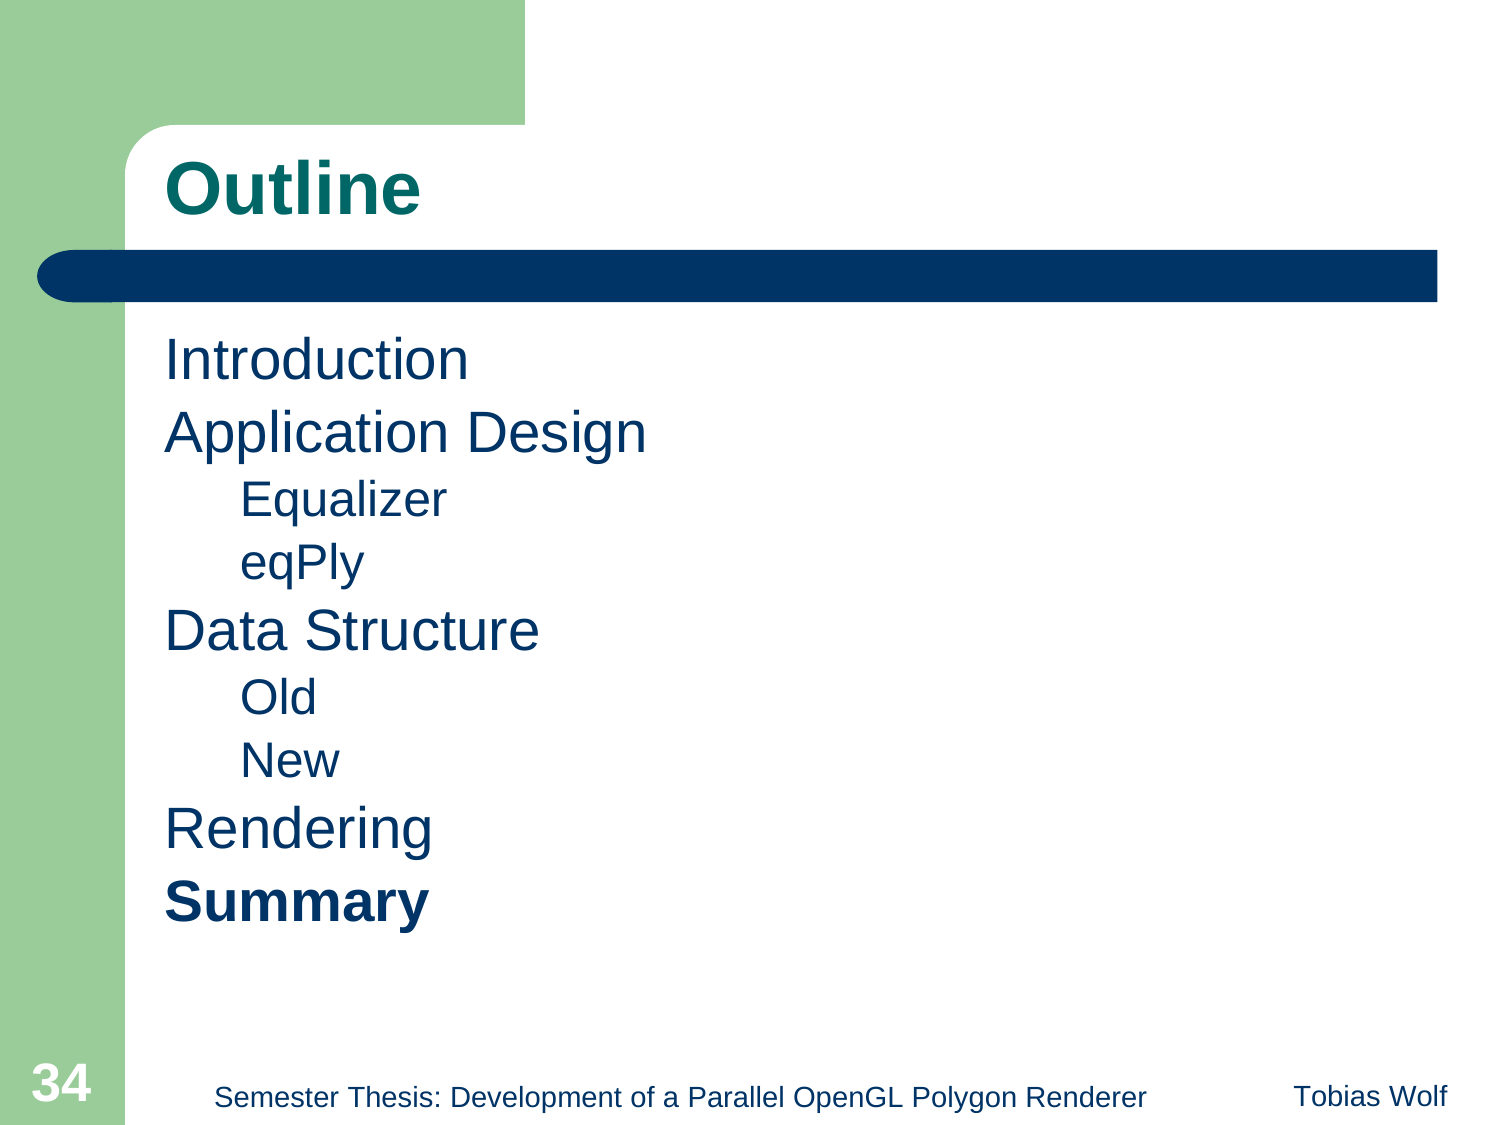

# Outline
Introduction
Application Design
Equalizer
eqPly
Data Structure
Old
New
Rendering
Summary
34
Tobias Wolf
Semester Thesis: Development of a Parallel OpenGL Polygon Renderer